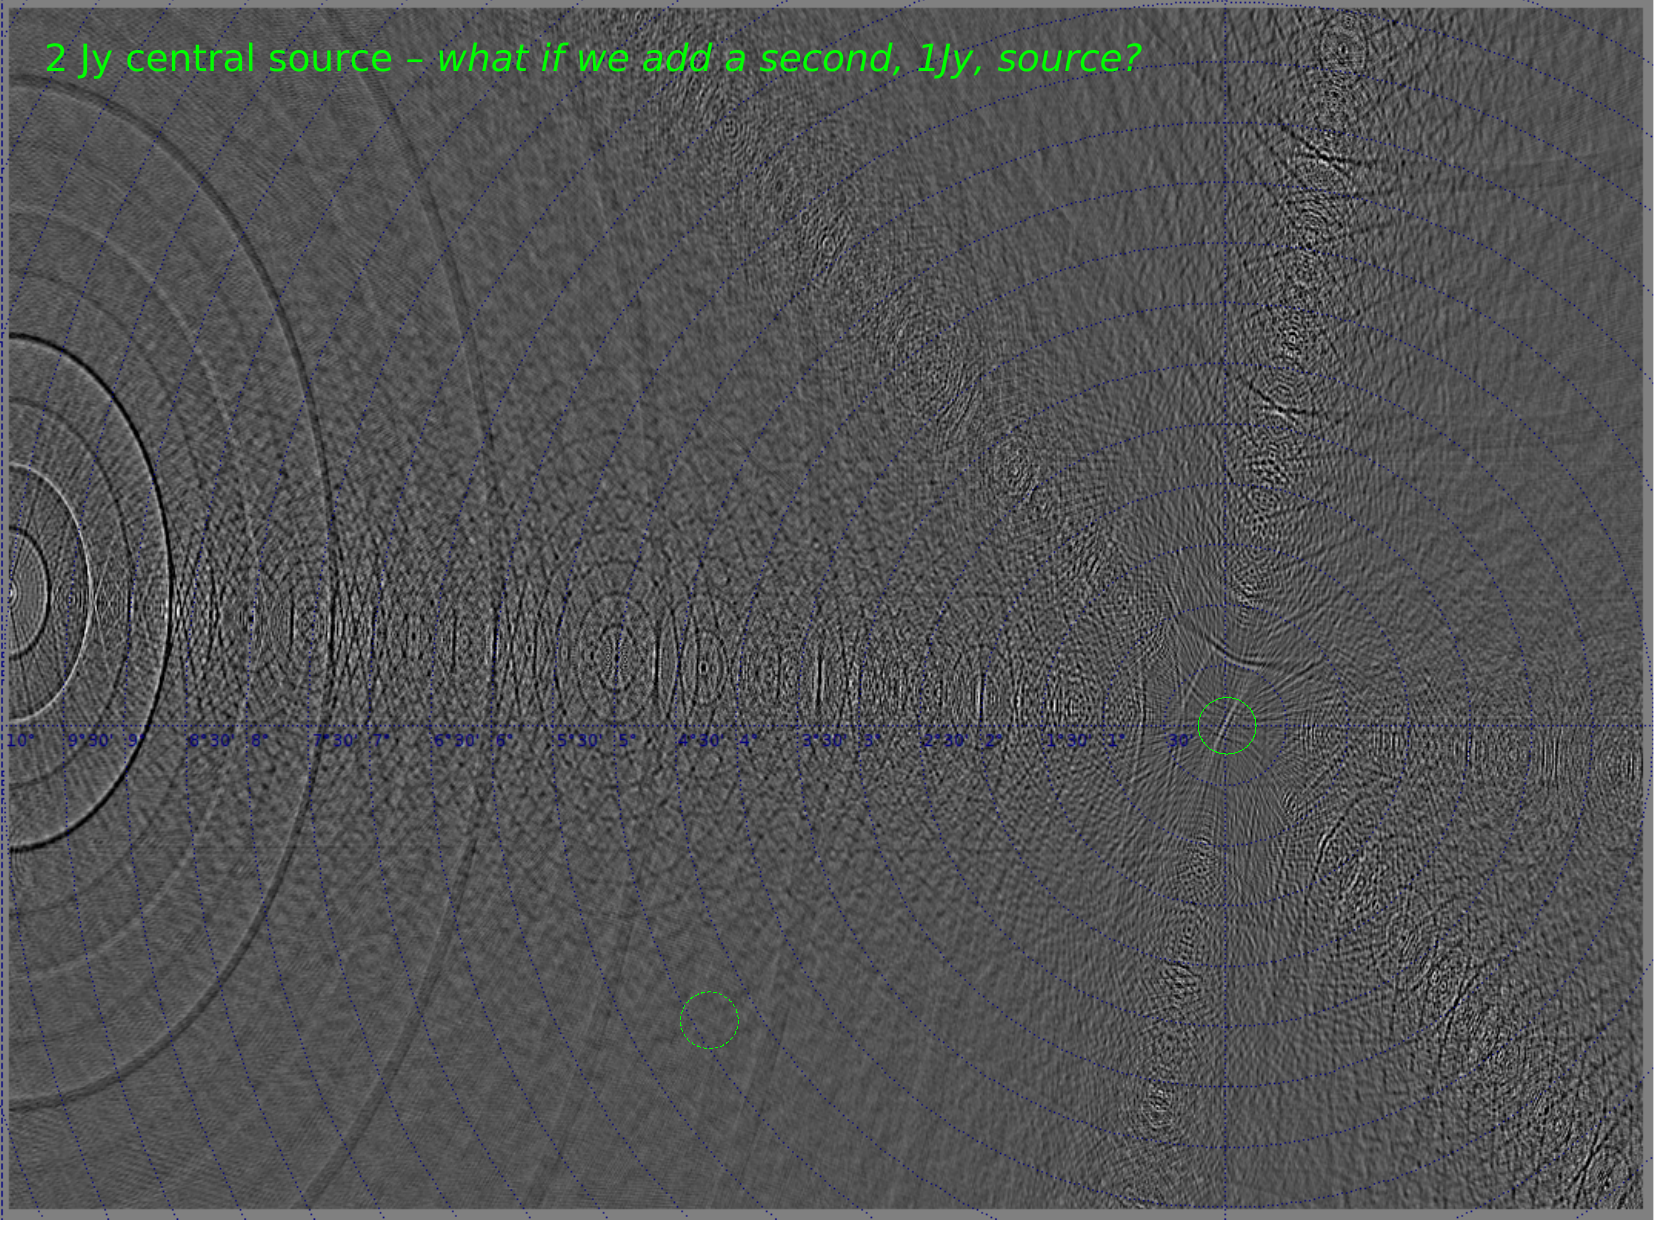

2 Jy central source – what if we add a second, 1Jy, source?
CALIM2010: Ghostbusters